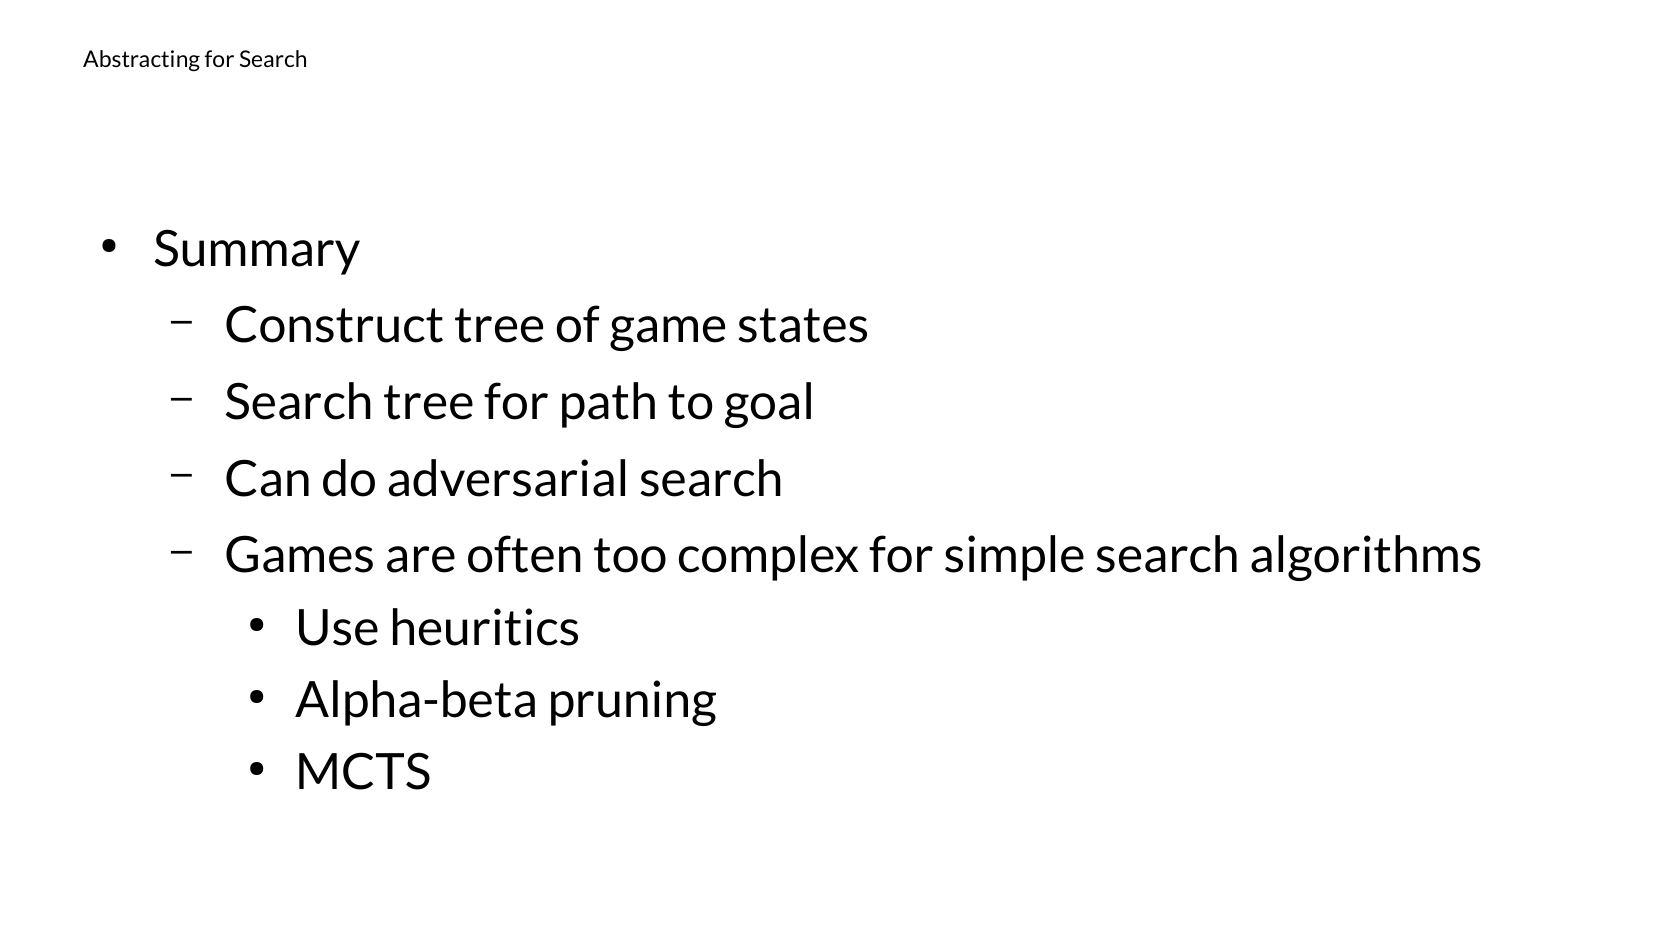

# Abstracting for Search
Summary
Construct tree of game states
Search tree for path to goal
Can do adversarial search
Games are often too complex for simple search algorithms
Use heuritics
Alpha-beta pruning
MCTS